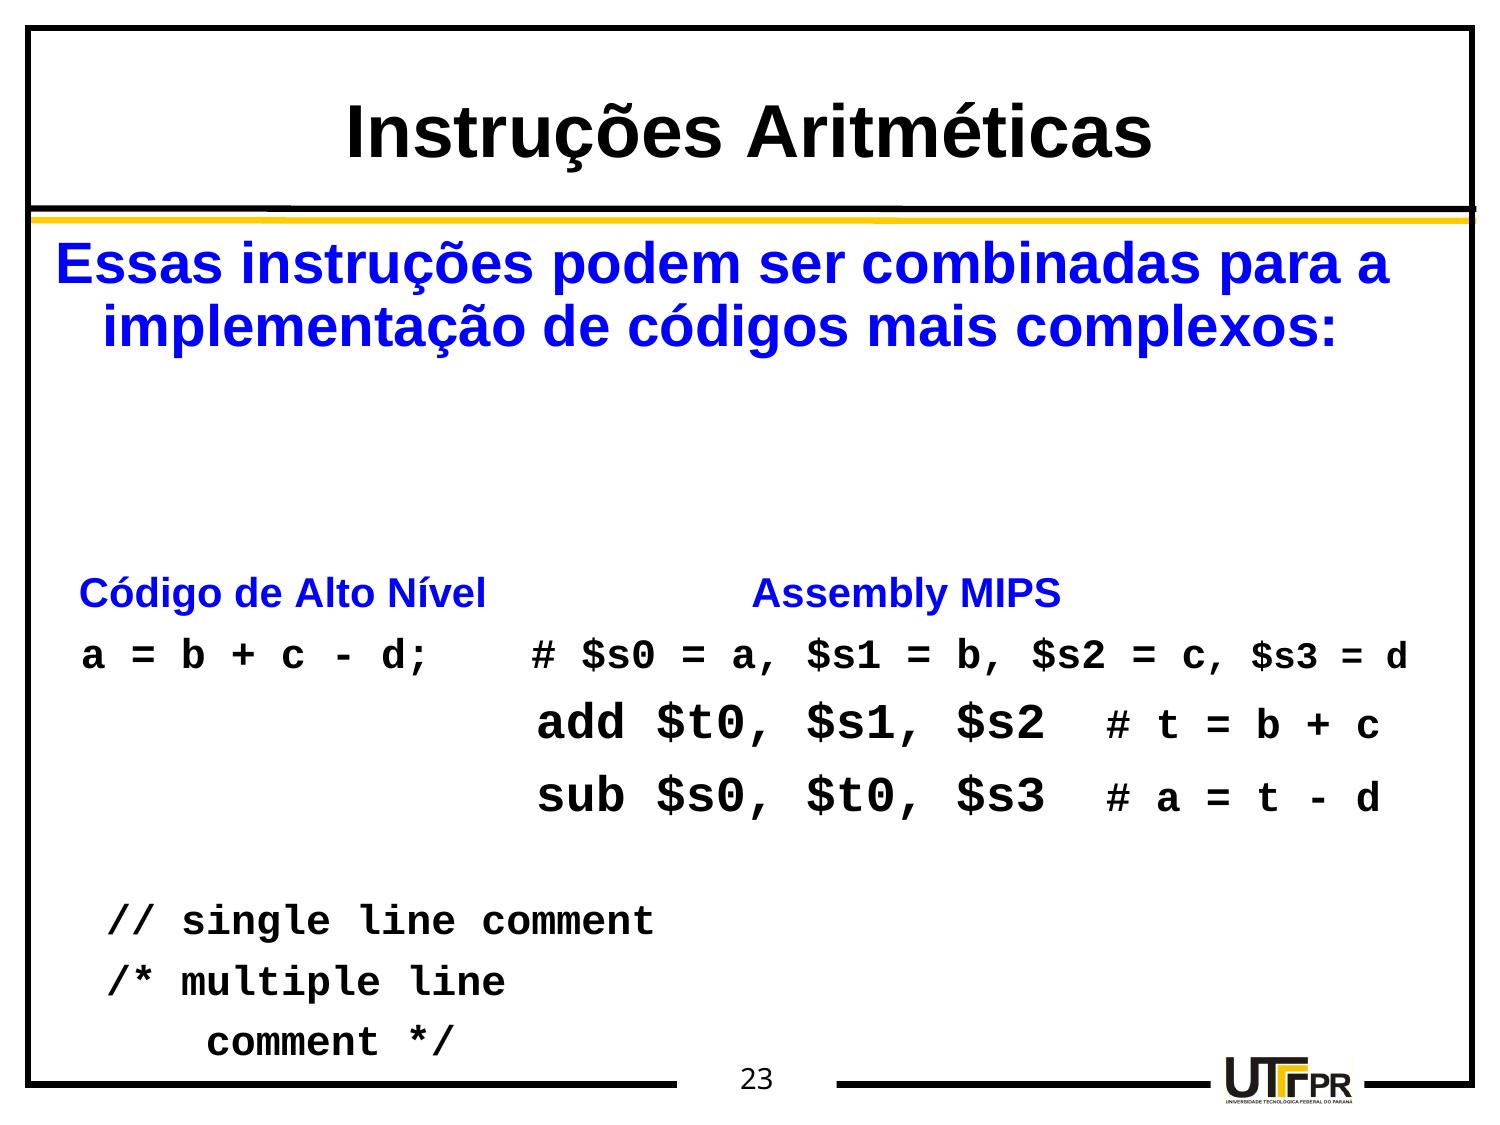

Instruções Aritméticas
# Essas instruções podem ser combinadas para a implementação de códigos mais complexos:
 Código de Alto Nível Assembly MIPS
 a = b + c - d; # $s0 = a, $s1 = b, $s2 = c, $s3 = d
 add $t0, $s1, $s2 # t = b + c
 sub $s0, $t0, $s3 # a = t - d
 // single line comment
 /* multiple line
 comment */